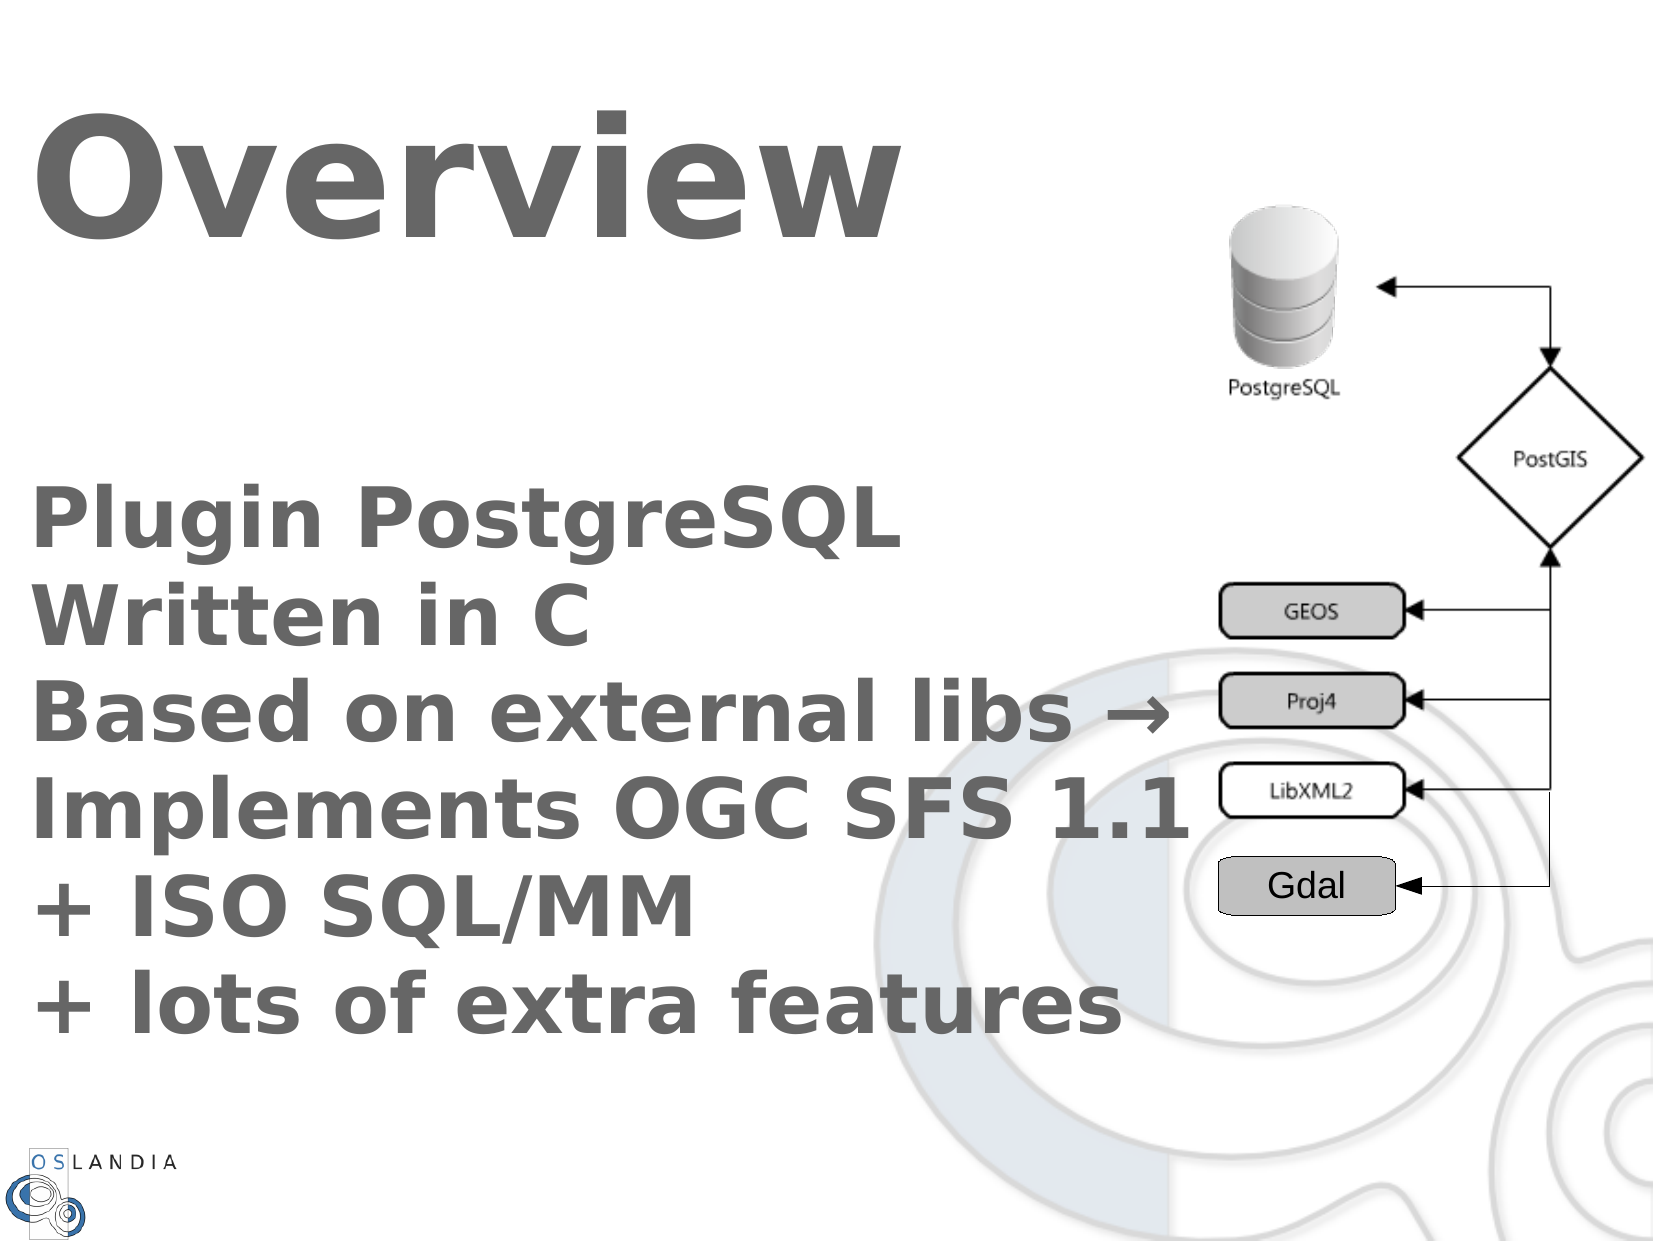

# Overview
Plugin PostgreSQL
Written in C
Based on external libs →
Implements OGC SFS 1.1
+ ISO SQL/MM
+ lots of extra features
Gdal